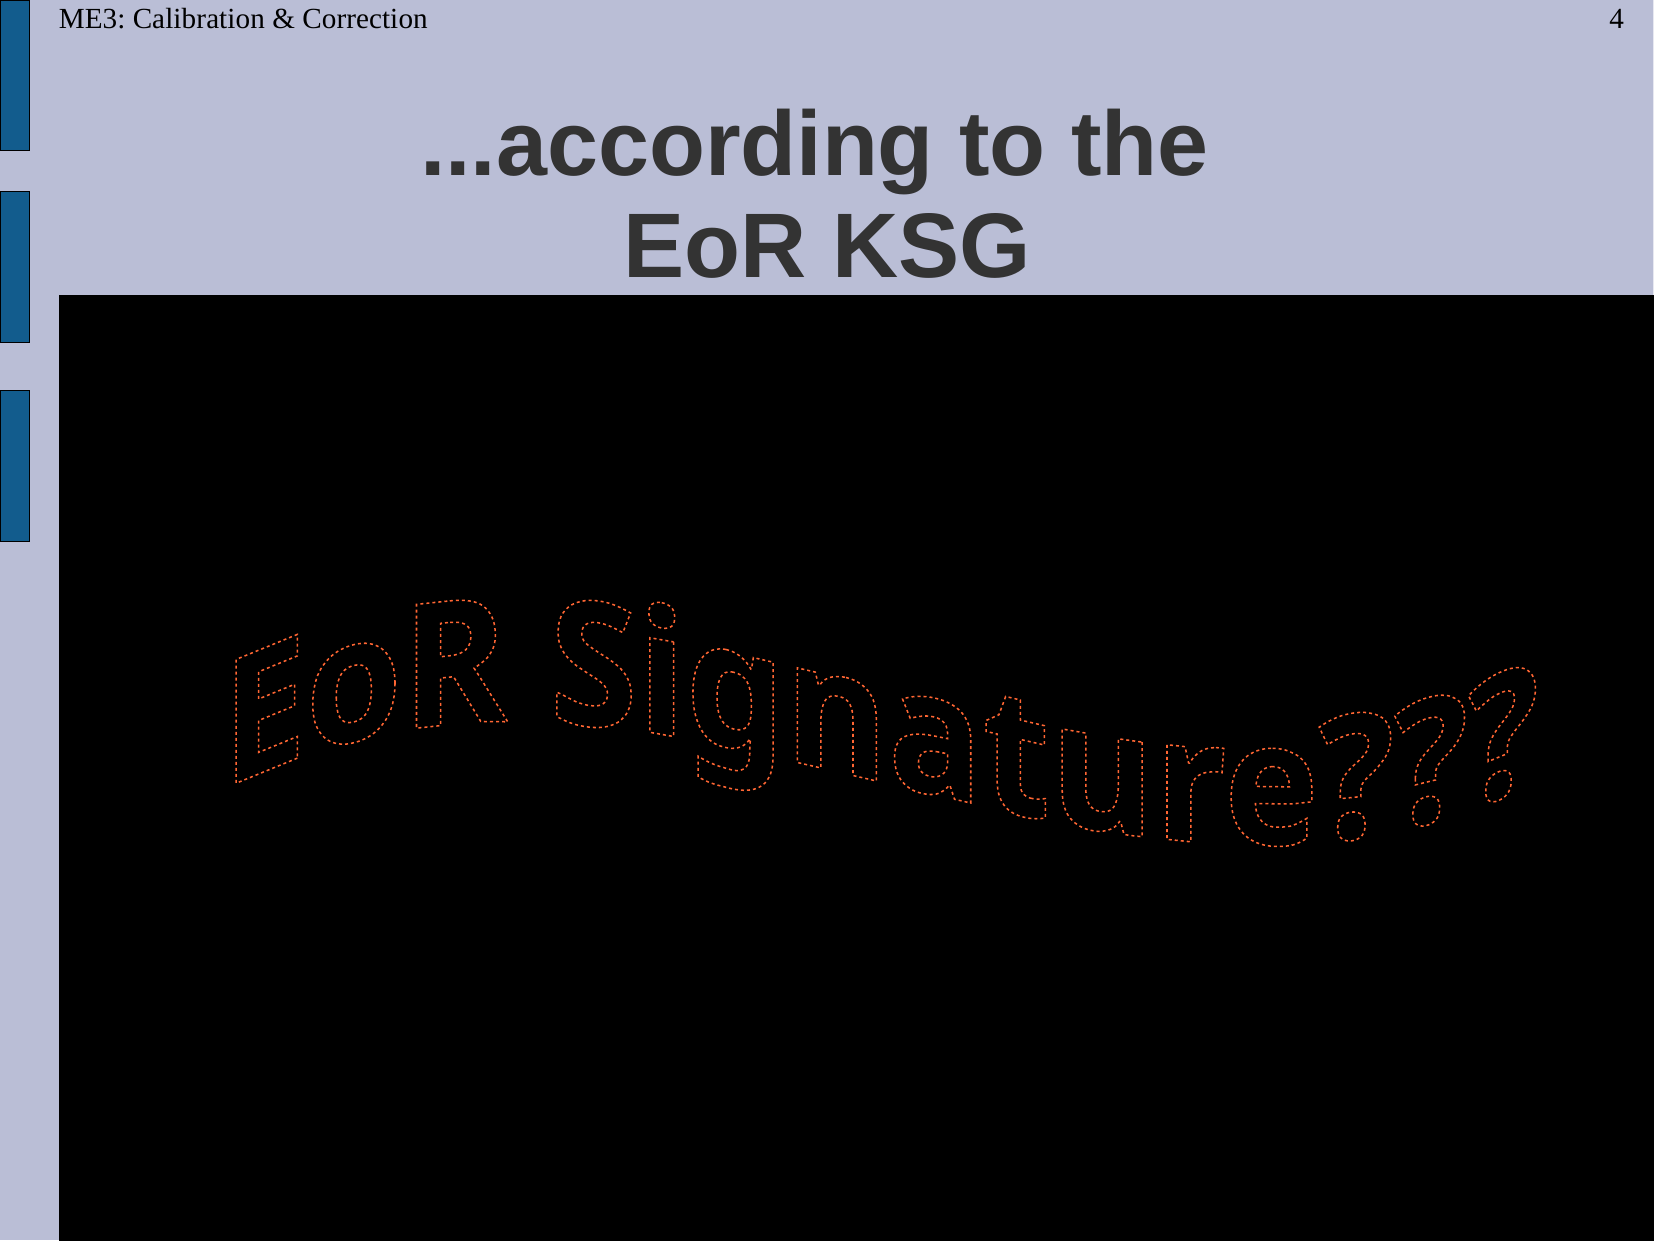

ME3: Calibration & Correction
4
# ...according to the EoR KSG
EoR Signature???